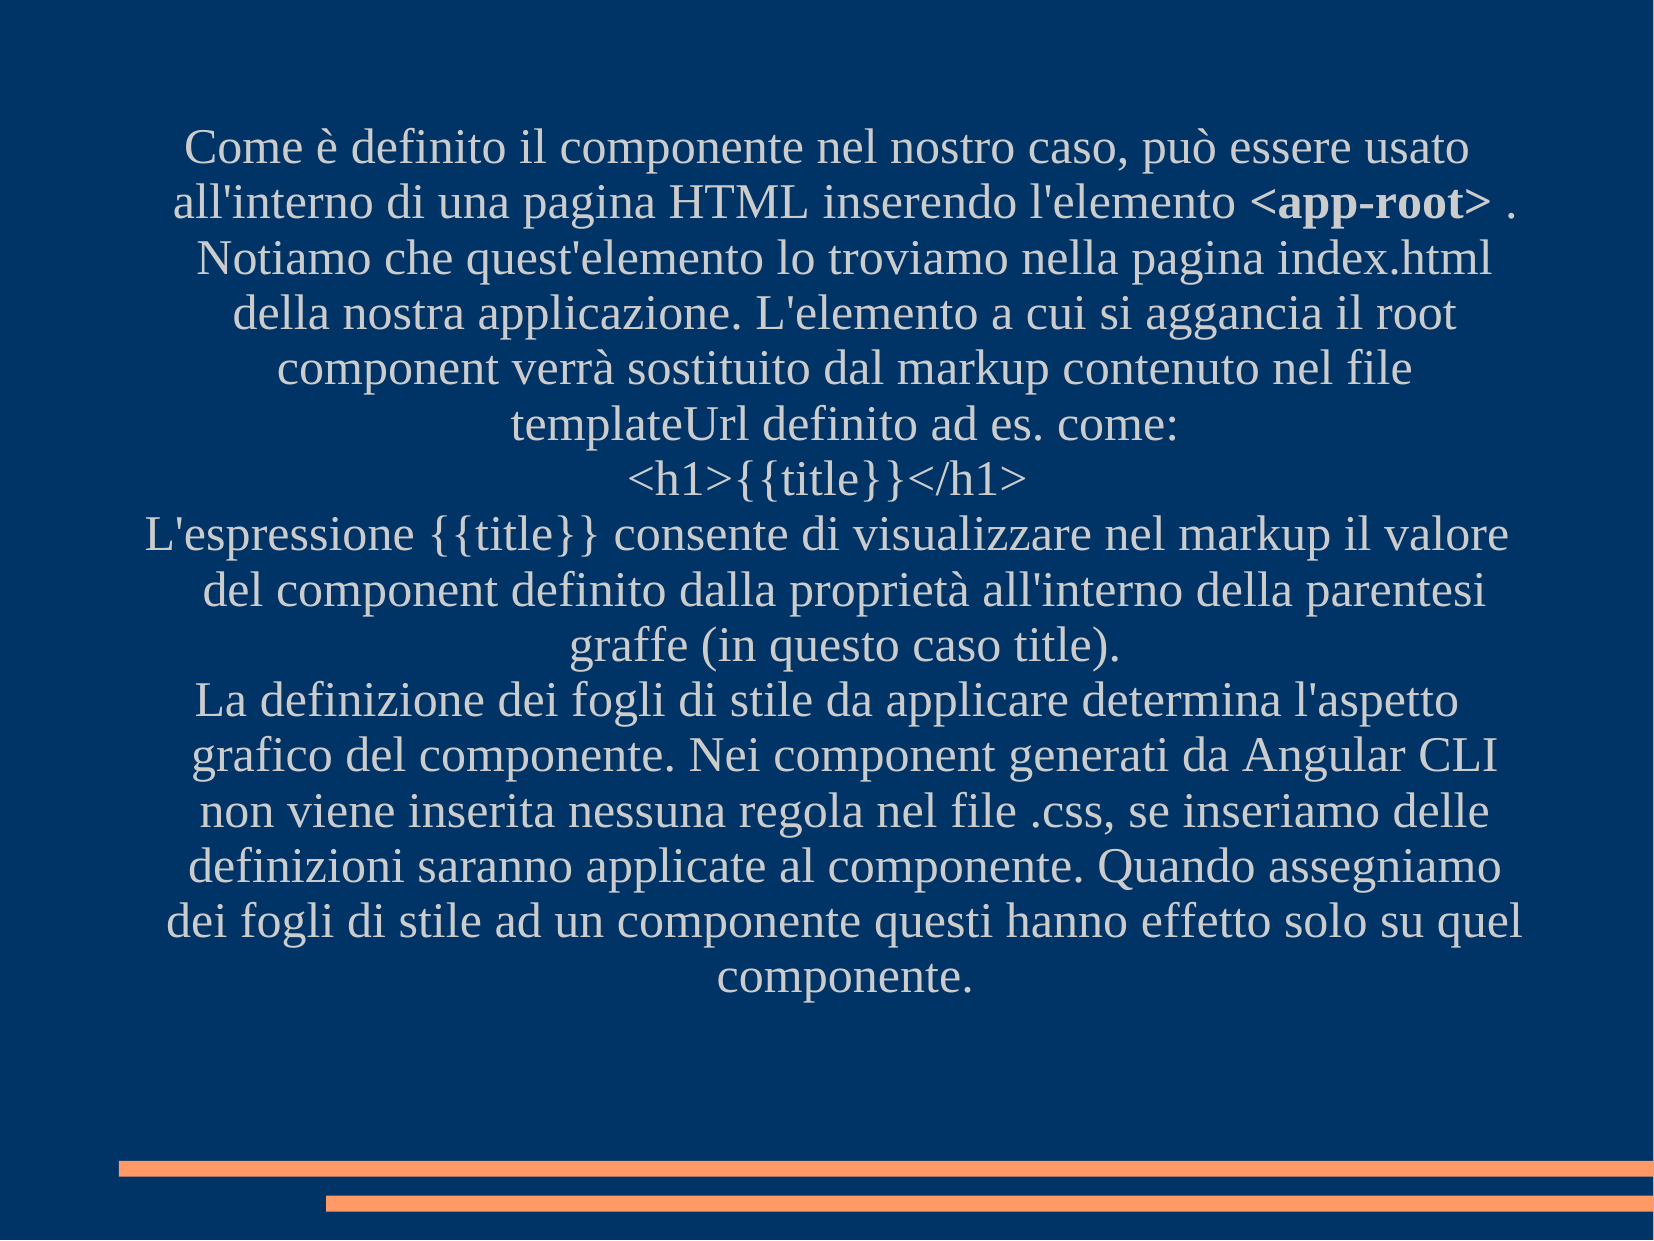

# Come è definito il componente nel nostro caso, può essere usato all'interno di una pagina HTML inserendo l'elemento <app-root> . Notiamo che quest'elemento lo troviamo nella pagina index.html della nostra applicazione. L'elemento a cui si aggancia il root component verrà sostituito dal markup contenuto nel file templateUrl definito ad es. come:
<h1>{{title}}</h1>
L'espressione {{title}} consente di visualizzare nel markup il valore del component definito dalla proprietà all'interno della parentesi graffe (in questo caso title).
La definizione dei fogli di stile da applicare determina l'aspetto grafico del componente. Nei component generati da Angular CLI non viene inserita nessuna regola nel file .css, se inseriamo delle definizioni saranno applicate al componente. Quando assegniamo dei fogli di stile ad un componente questi hanno effetto solo su quel componente.